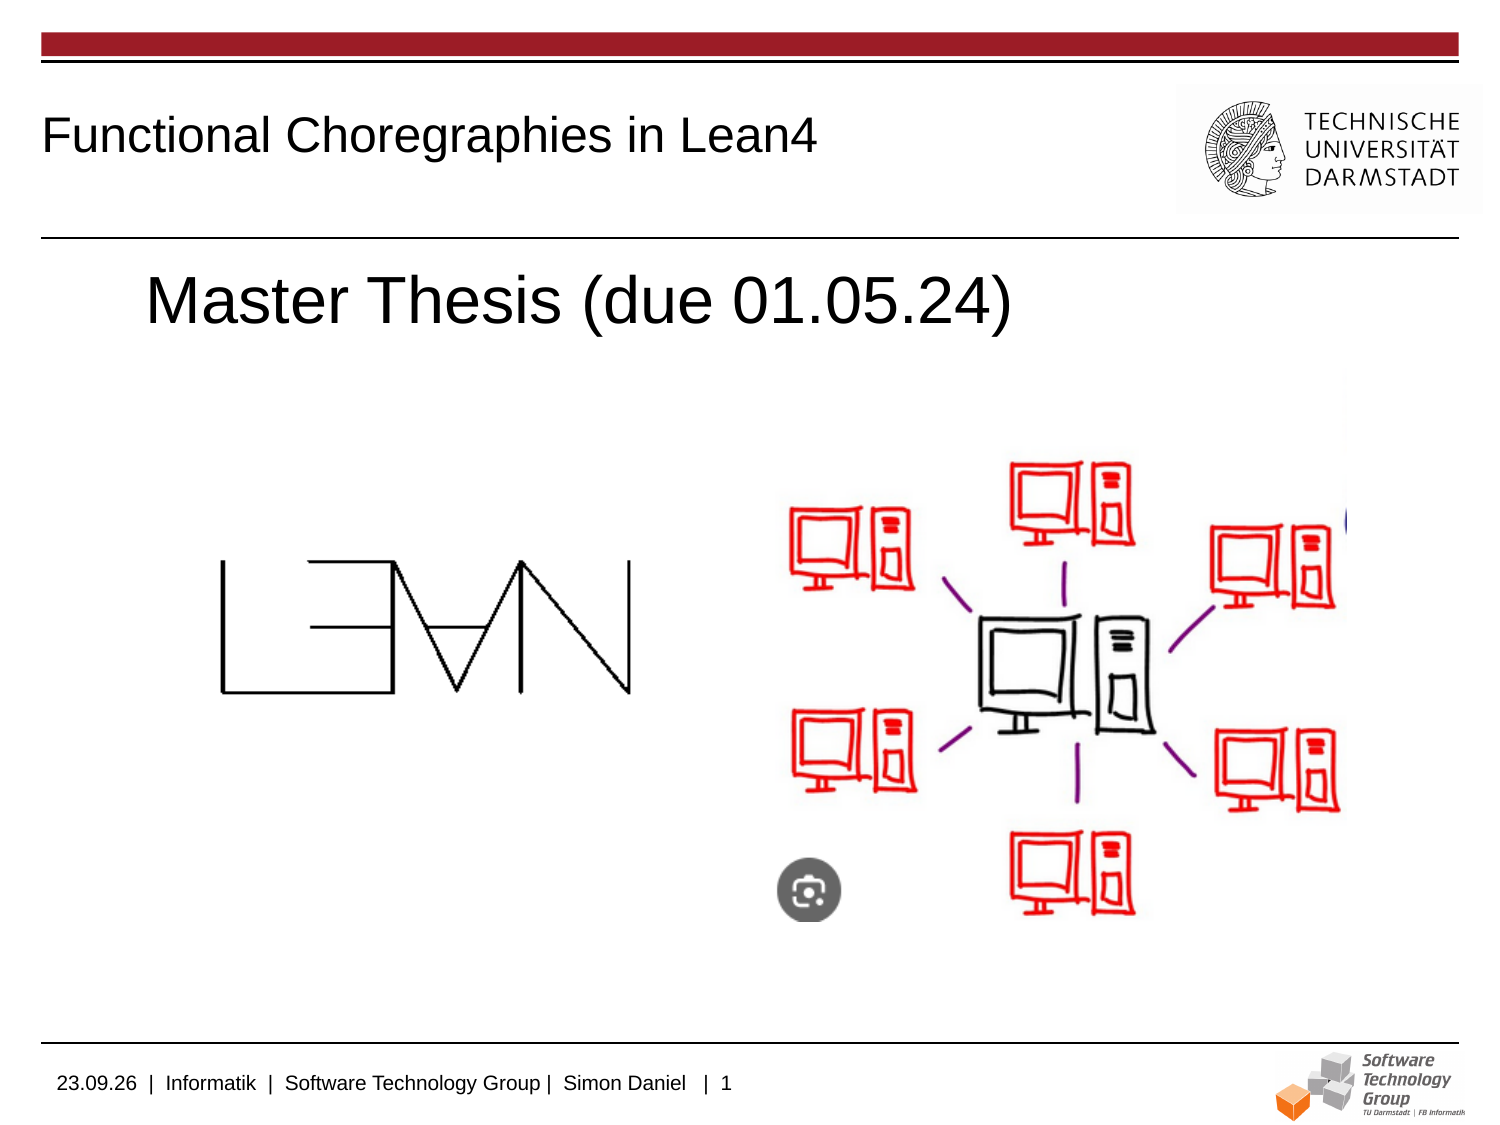

# Functional Choregraphies in Lean4
Master Thesis (due 01.05.24)